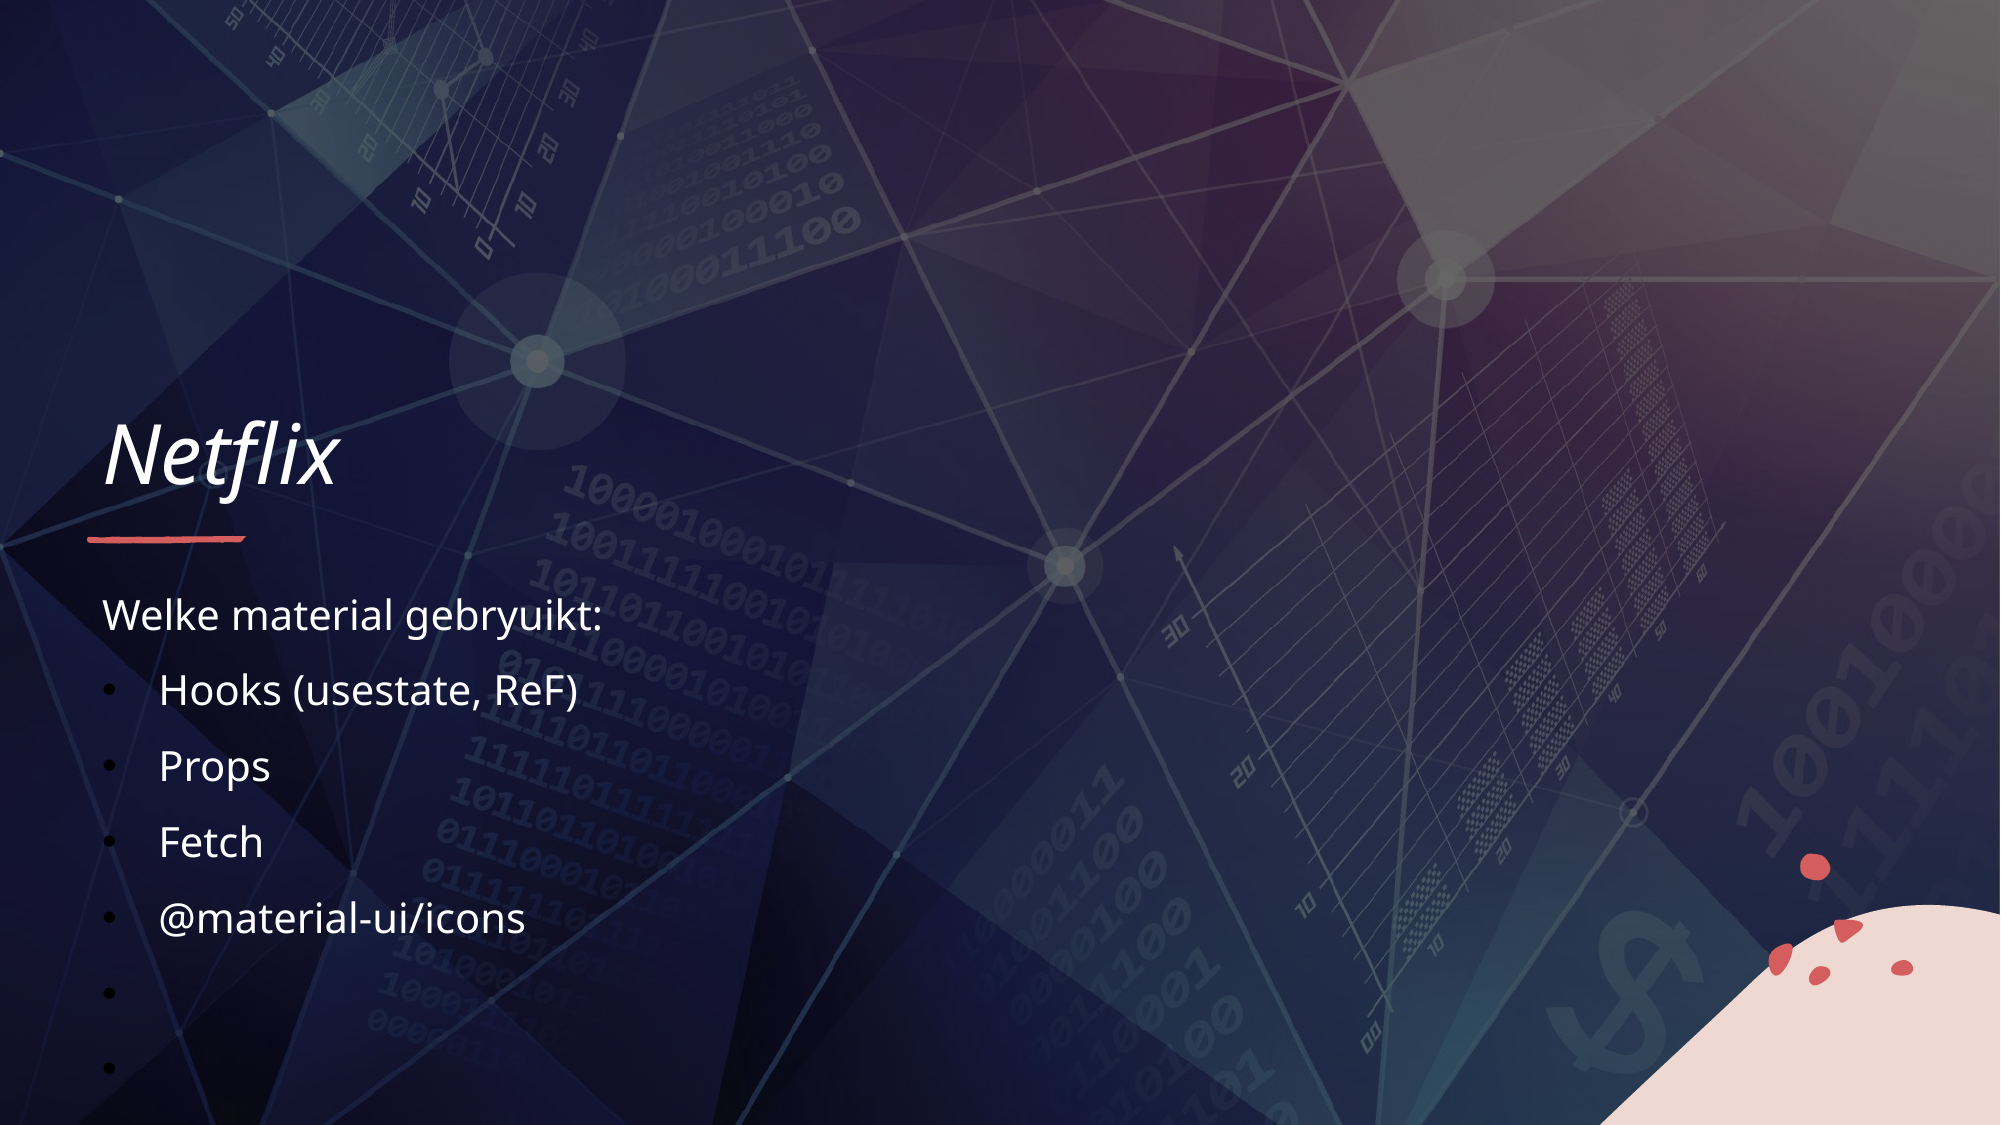

# Netflix
Welke material gebryuikt:
Hooks (usestate, ReF)
Props
Fetch
@material-ui/icons